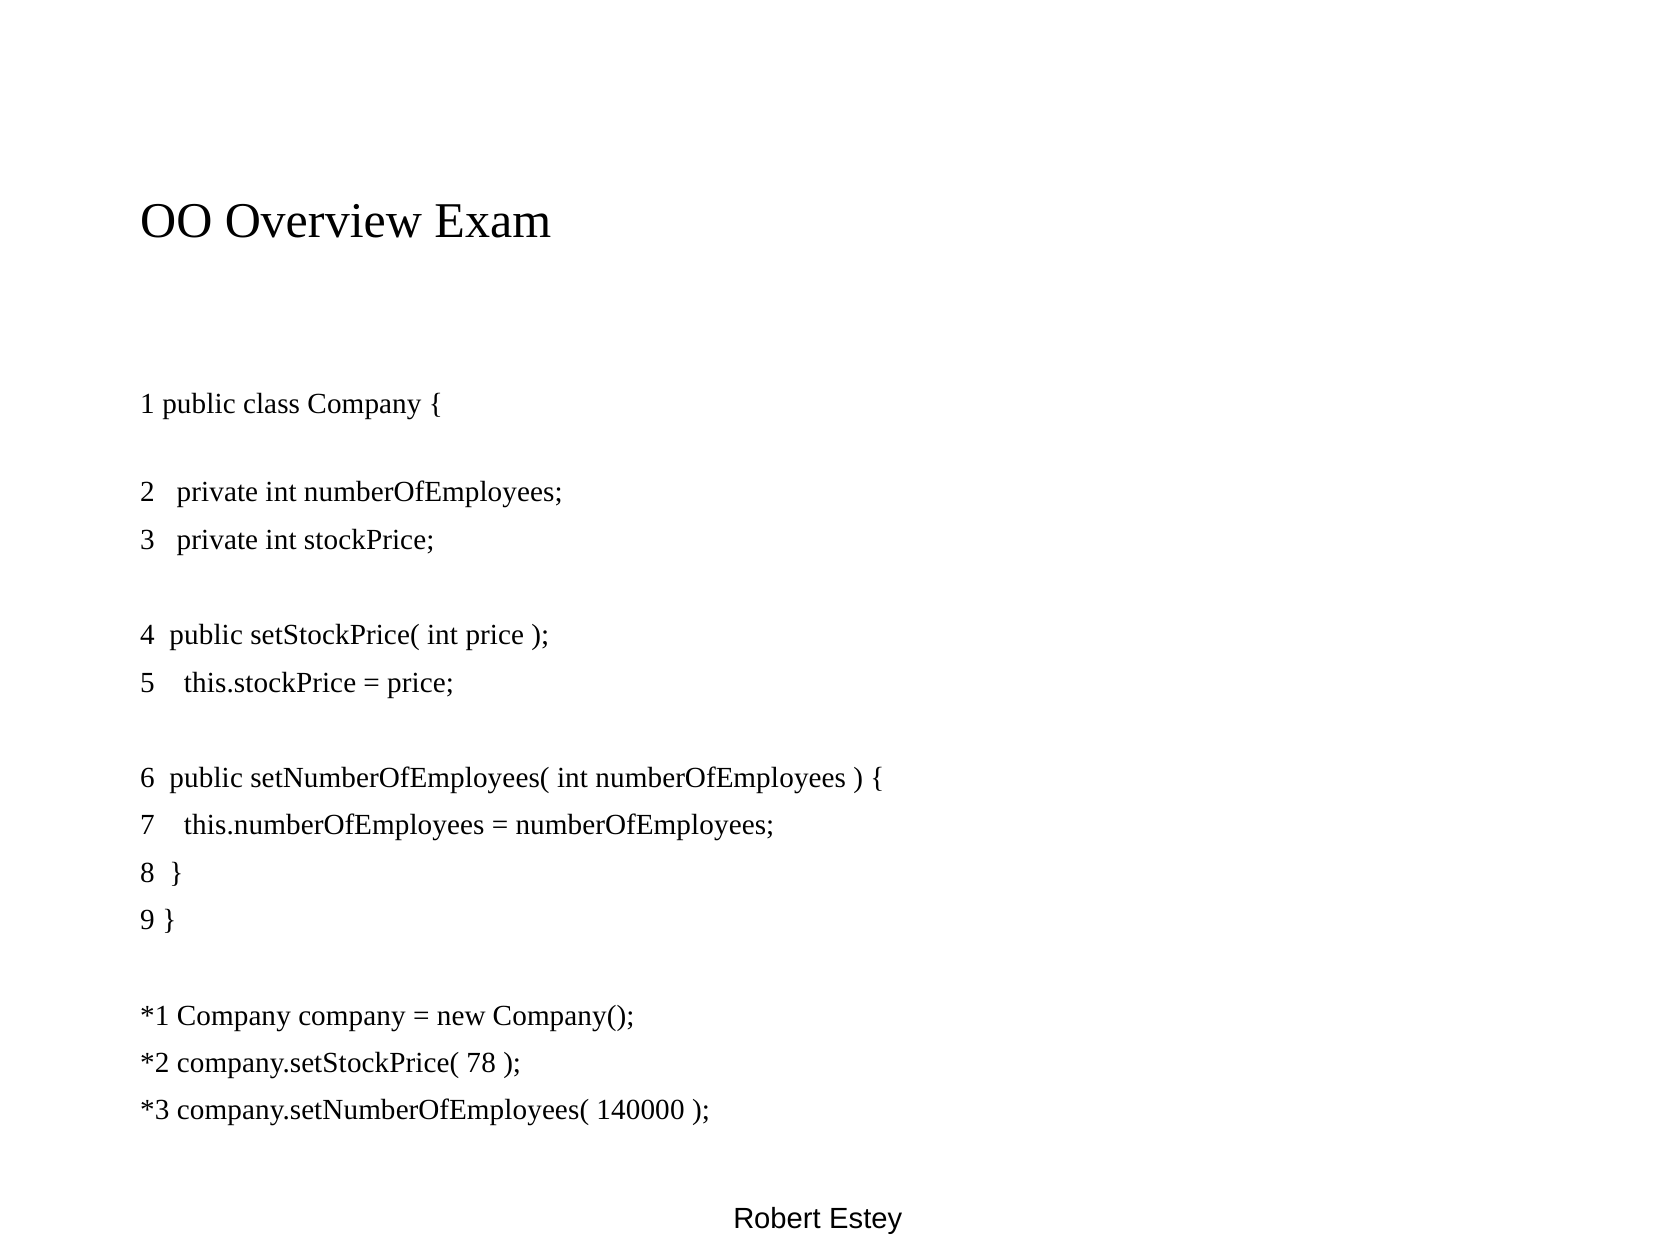

OO Overview Exam
1 public class Company {
2 private int numberOfEmployees;
3 private int stockPrice;
4 public setStockPrice( int price );
5 this.stockPrice = price;
6 public setNumberOfEmployees( int numberOfEmployees ) {
7 this.numberOfEmployees = numberOfEmployees;
8 }
9 }
*1 Company company = new Company();
*2 company.setStockPrice( 78 );
*3 company.setNumberOfEmployees( 140000 );
Robert Estey
07 April 1999